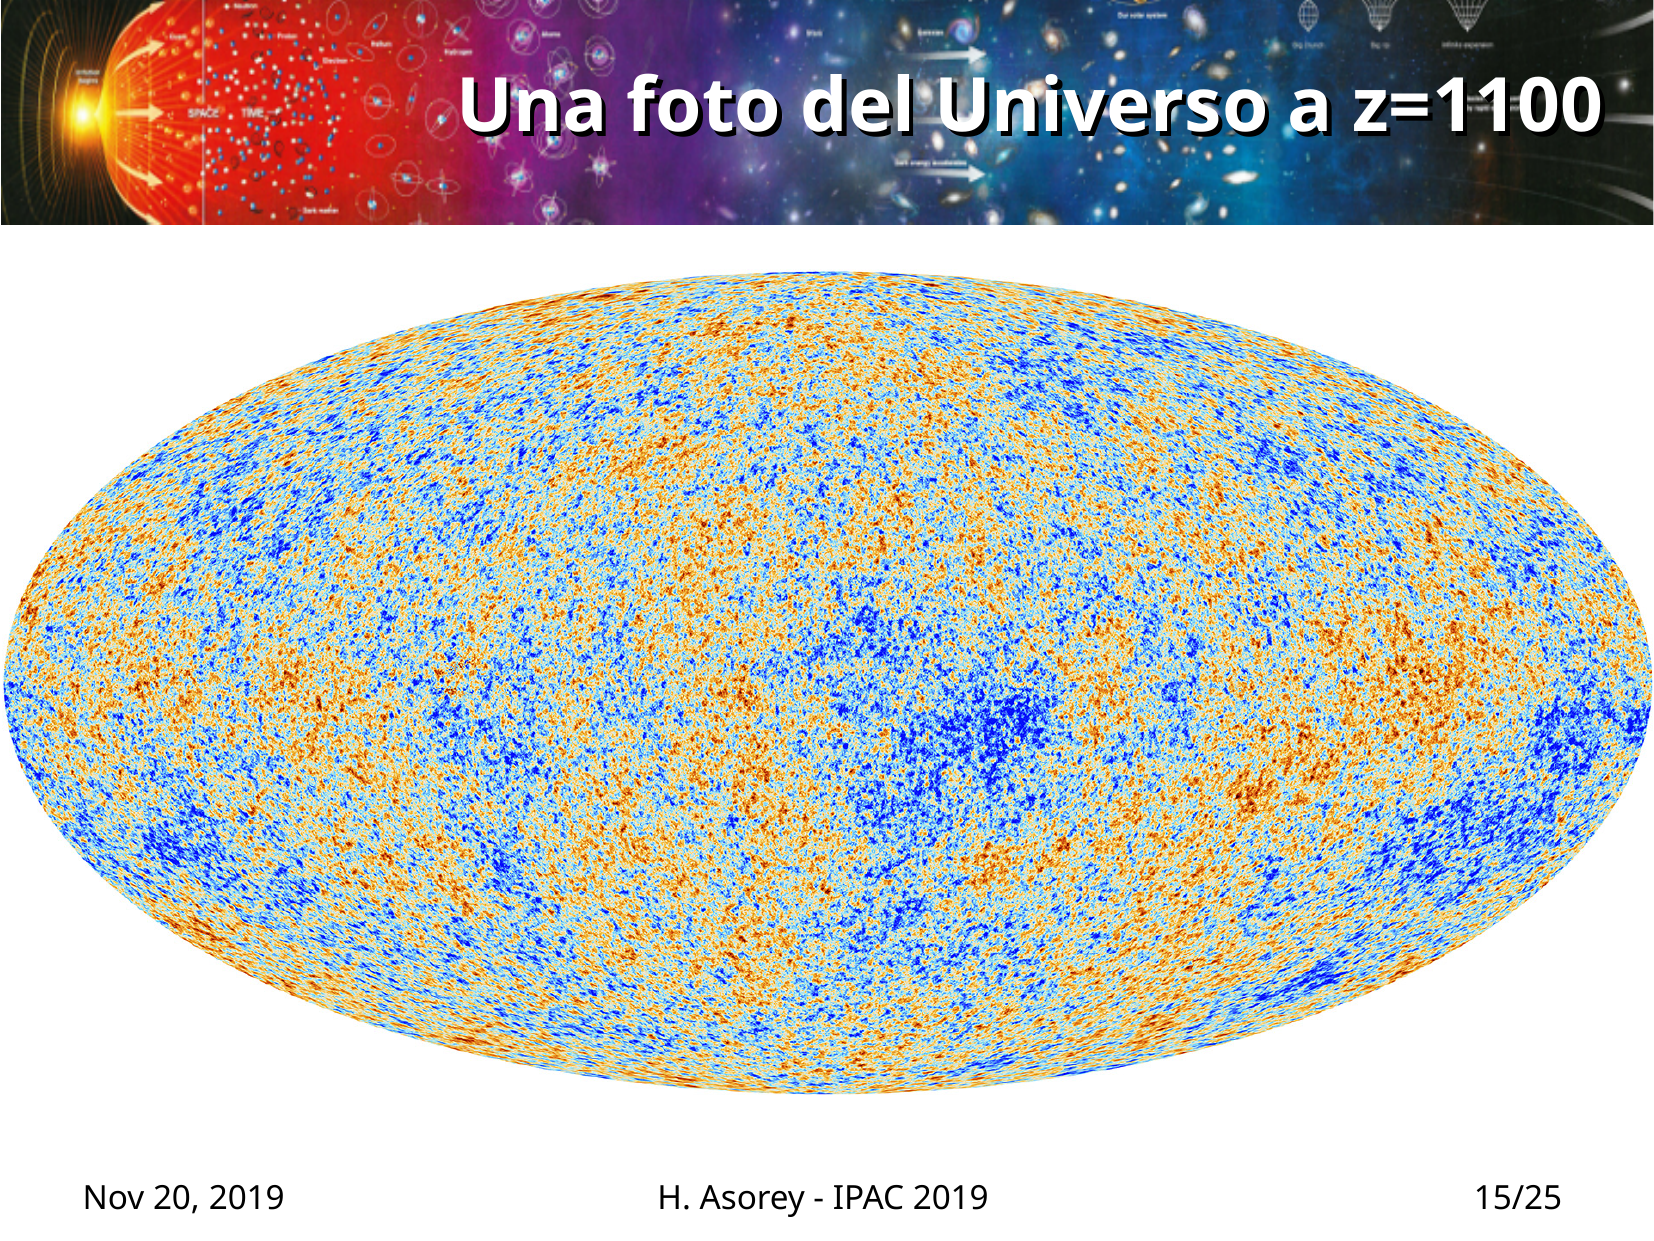

# Una foto del Universo a z=1100
Nov 20, 2019
H. Asorey - IPAC 2019
15